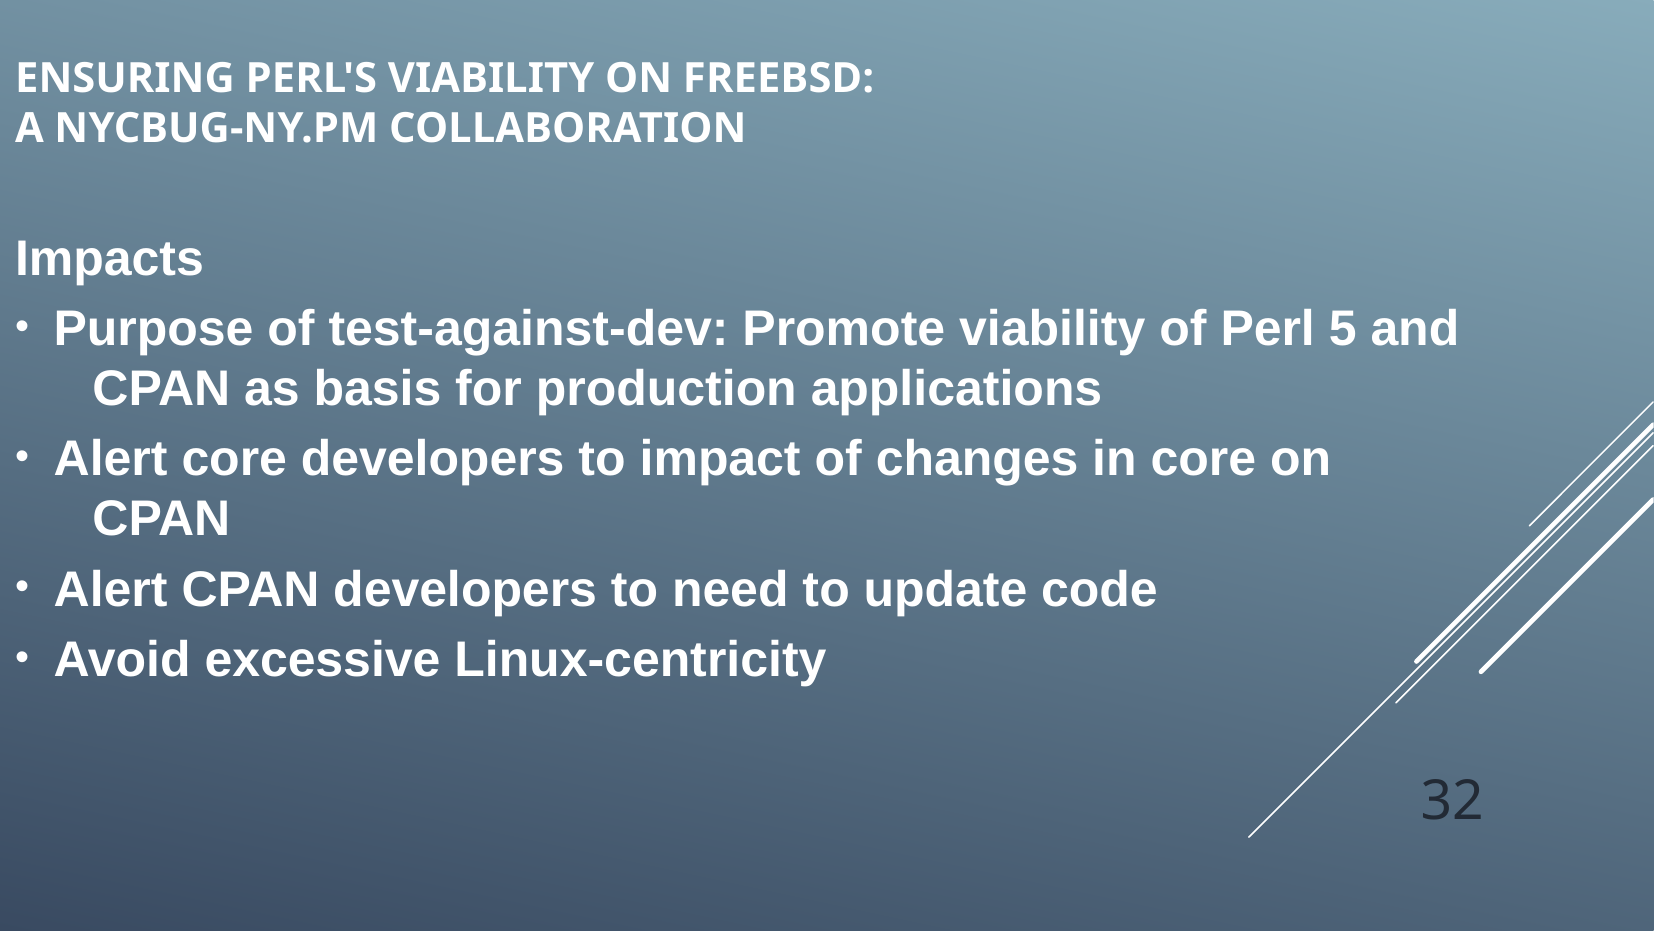

# Ensuring Perl's Viability on FreeBSD: A NYCBUG-NY.PM Collaboration
Impacts
Purpose of test-against-dev: Promote viability of Perl 5 and CPAN as basis for production applications
Alert core developers to impact of changes in core on CPAN
Alert CPAN developers to need to update code
Avoid excessive Linux-centricity
32